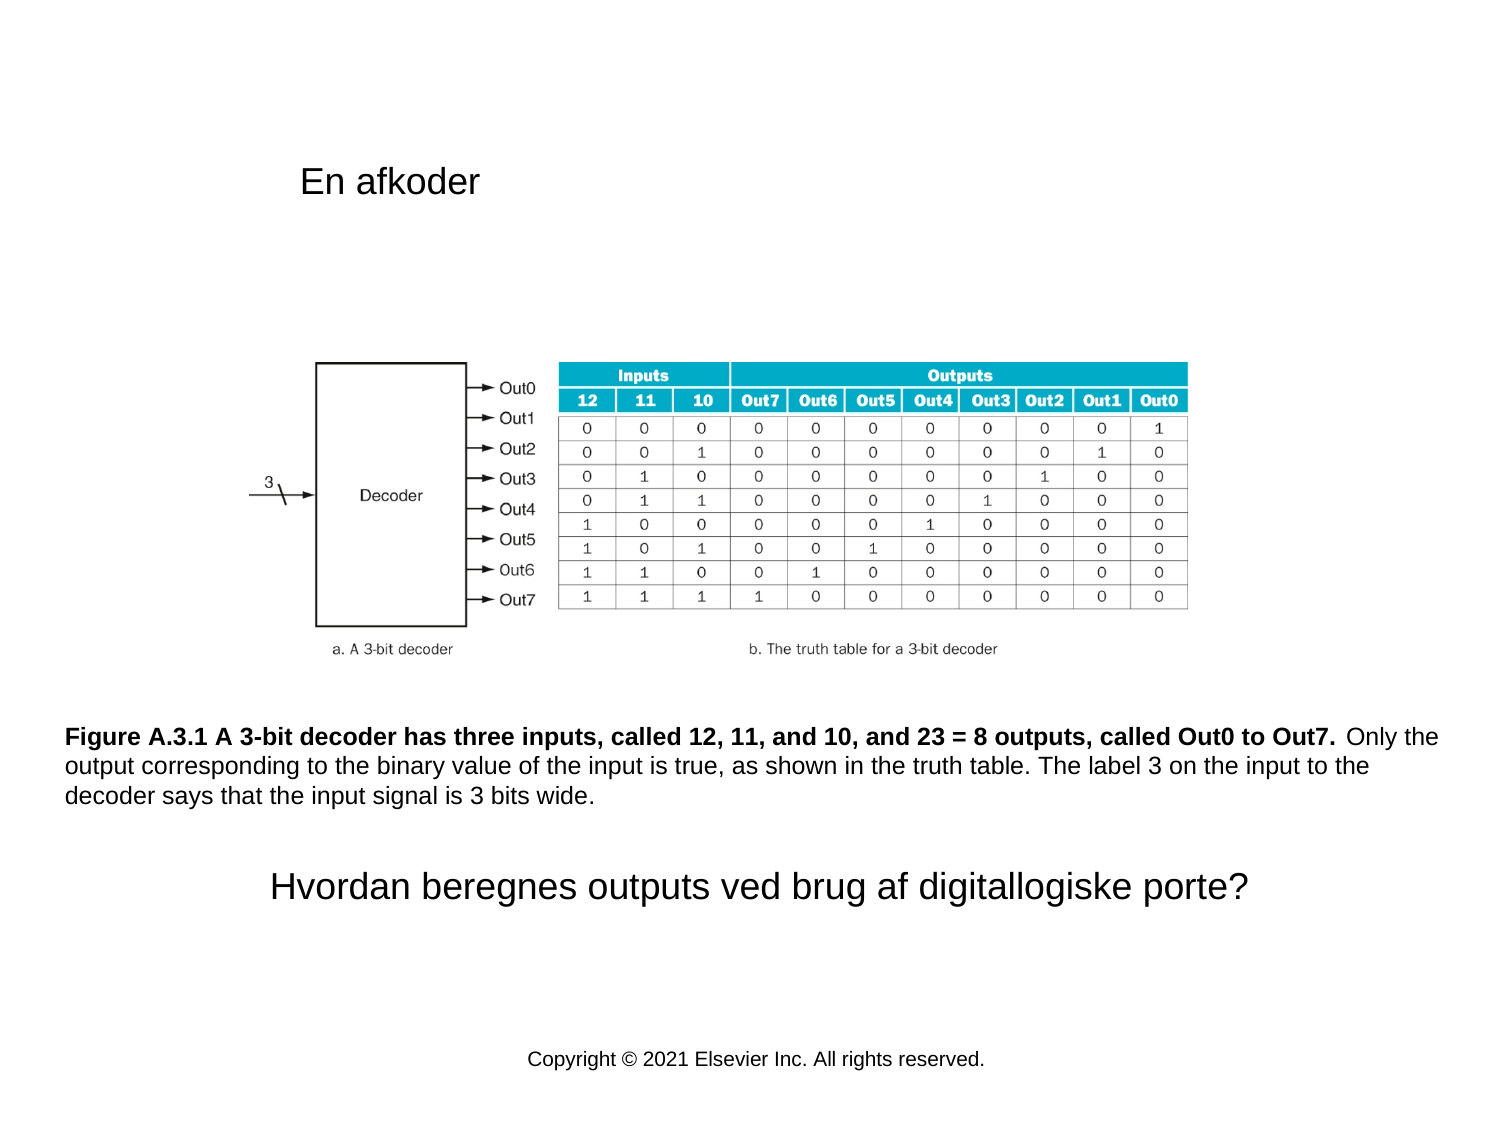

En afkoder
Figure A.3.1 A 3-bit decoder has three inputs, called 12, 11, and 10, and 23 = 8 outputs, called Out0 to Out7. Only the
output corresponding to the binary value of the input is true, as shown in the truth table. The label 3 on the input to the decoder says that the input signal is 3 bits wide.
Hvordan beregnes outputs ved brug af digitallogiske porte?
Copyright © 2021 Elsevier Inc. All rights reserved.